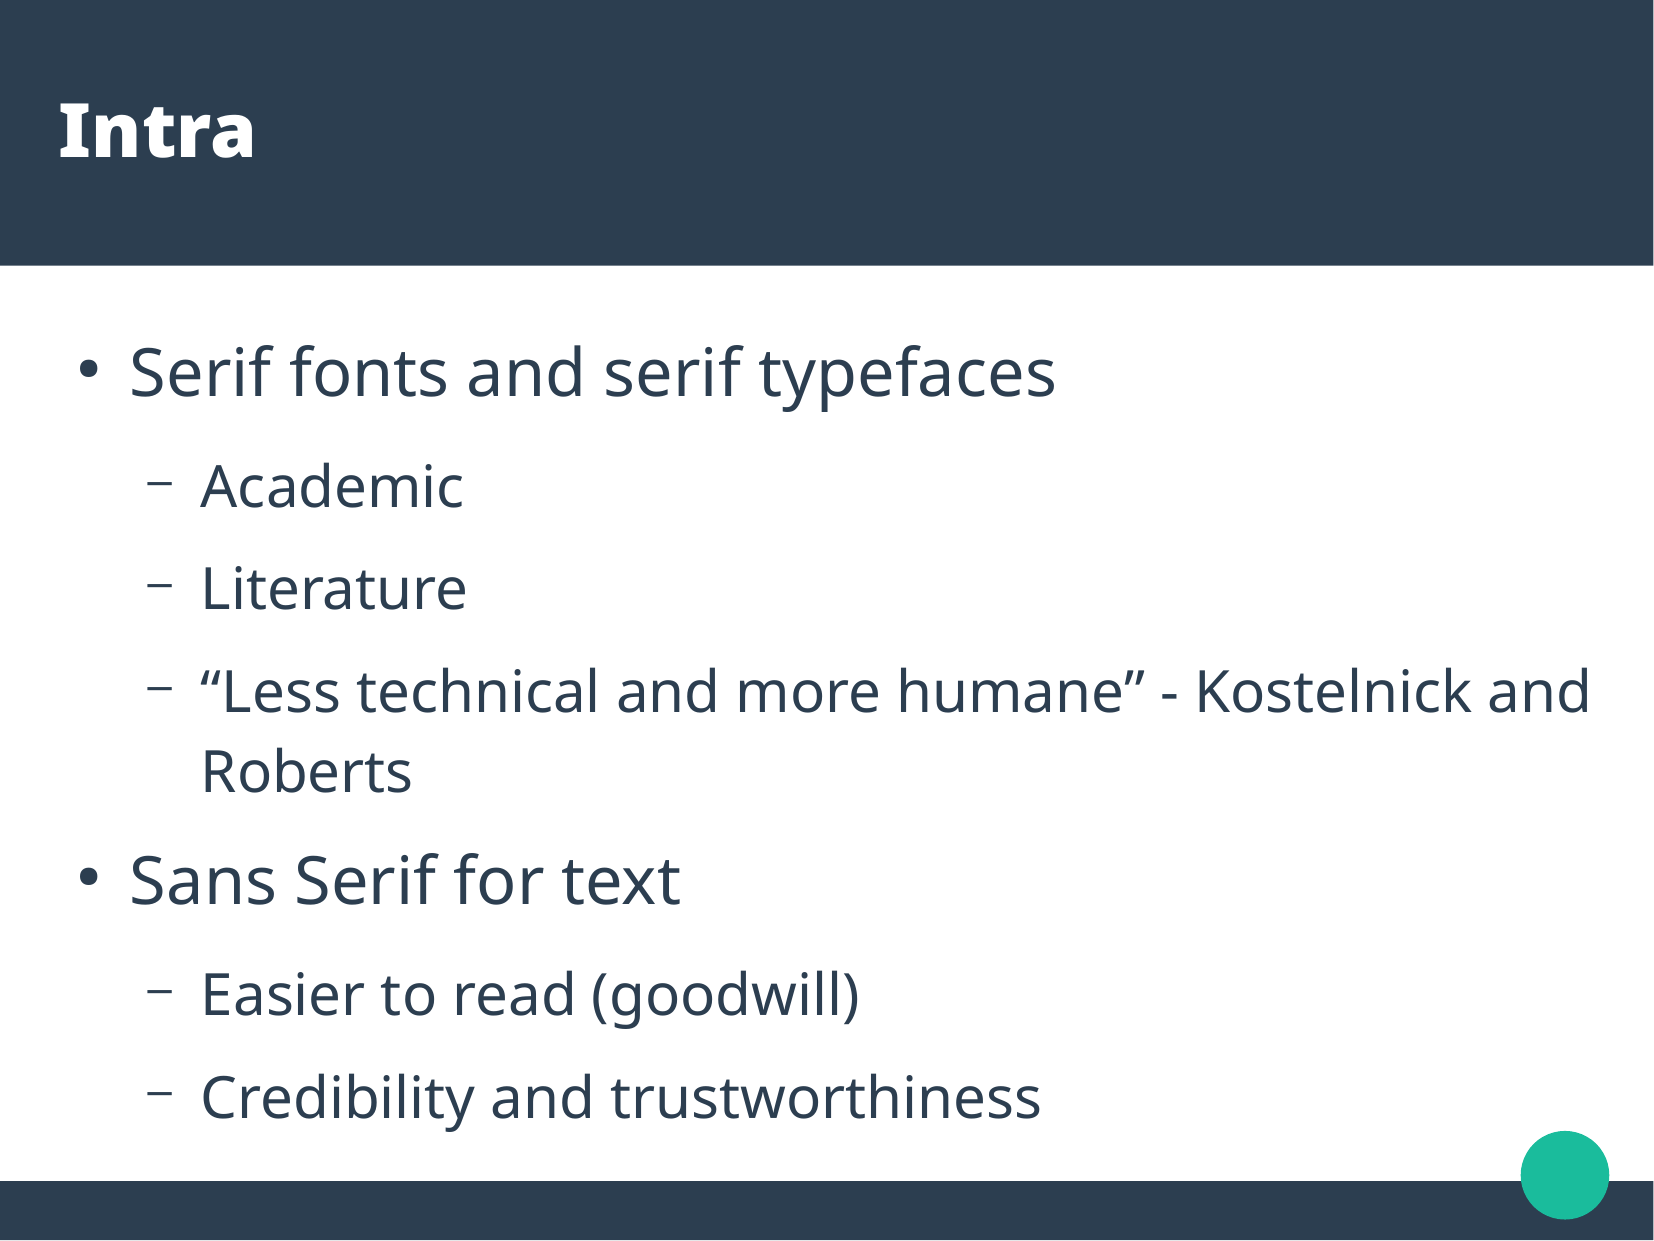

# Intra
Serif fonts and serif typefaces
Academic
Literature
“Less technical and more humane” - Kostelnick and Roberts
Sans Serif for text
Easier to read (goodwill)
Credibility and trustworthiness